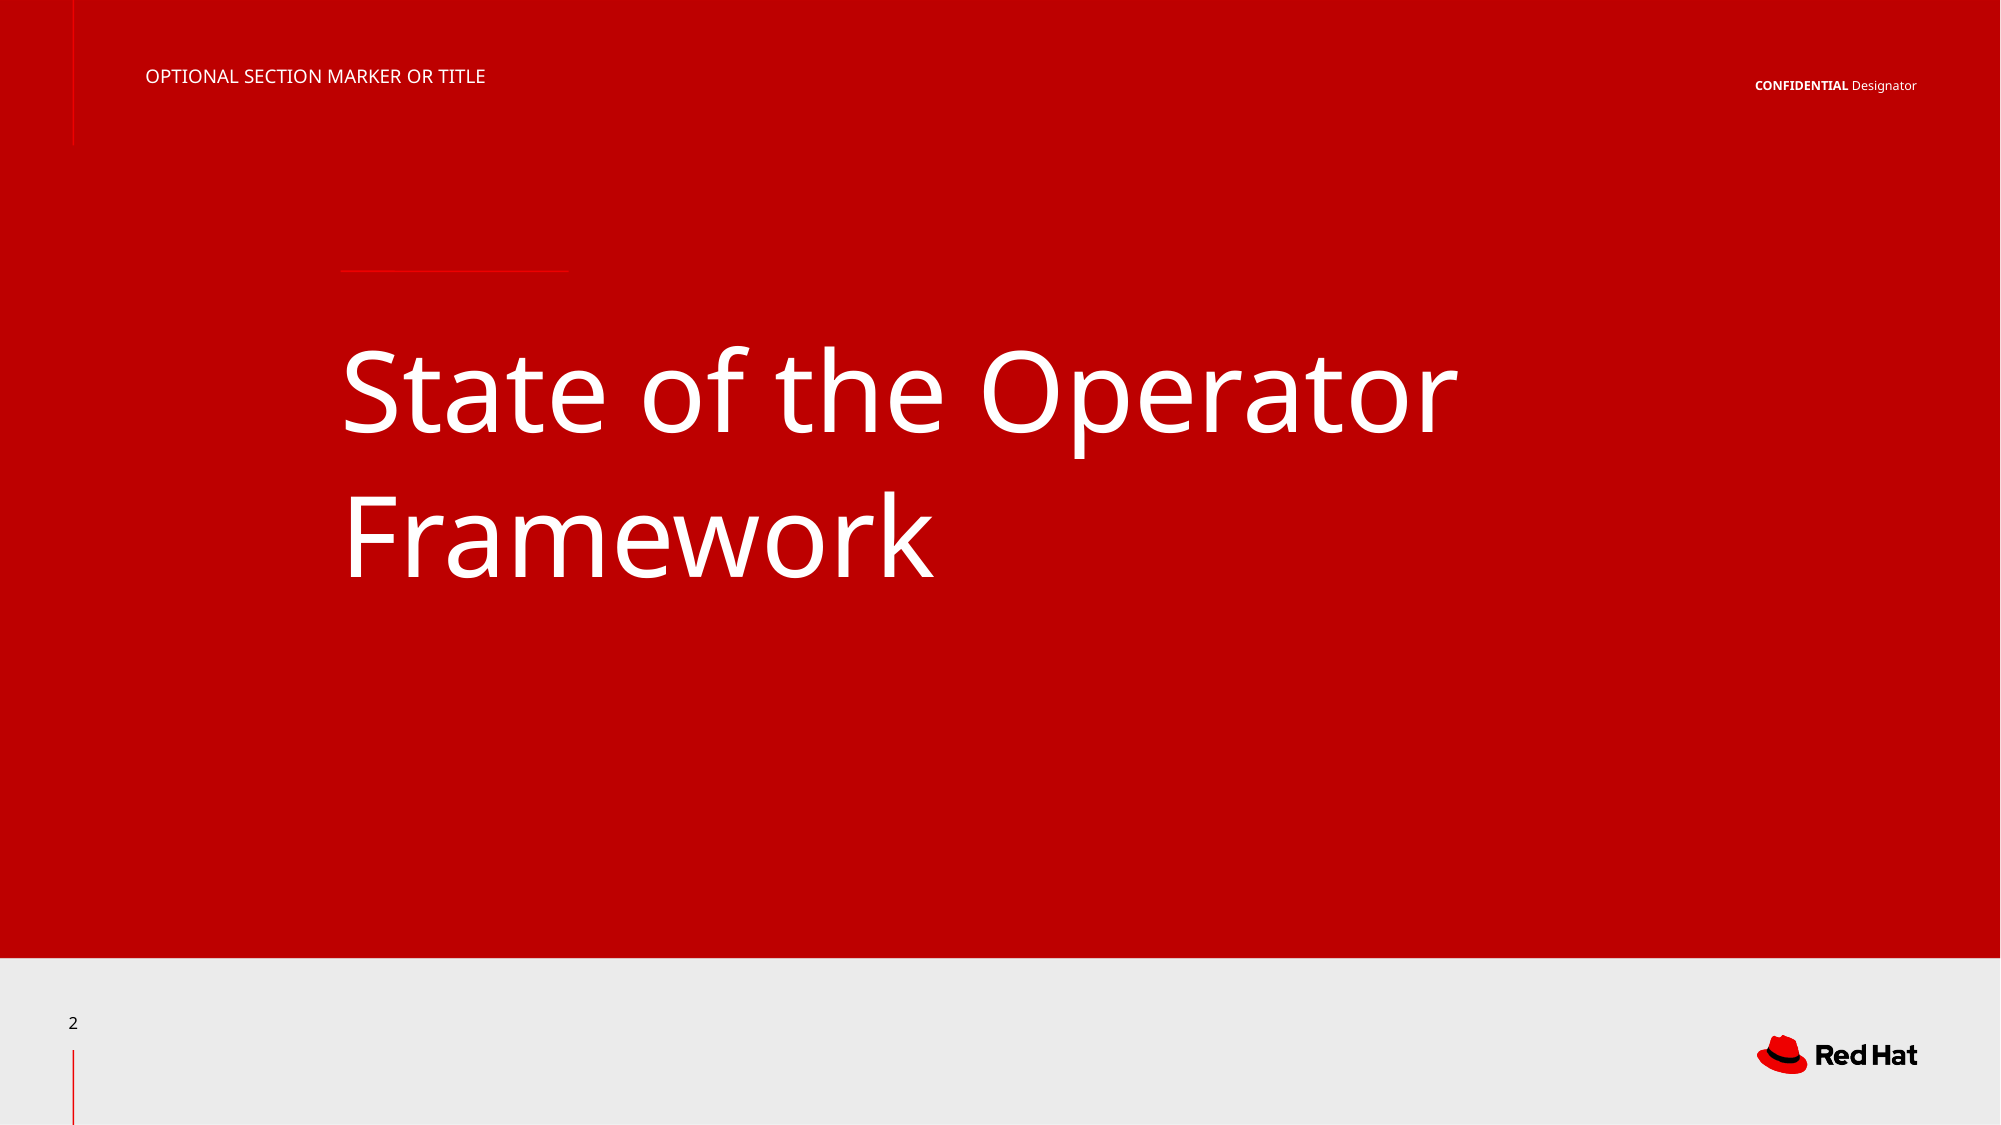

OPTIONAL SECTION MARKER OR TITLE
# State of the Operator Framework